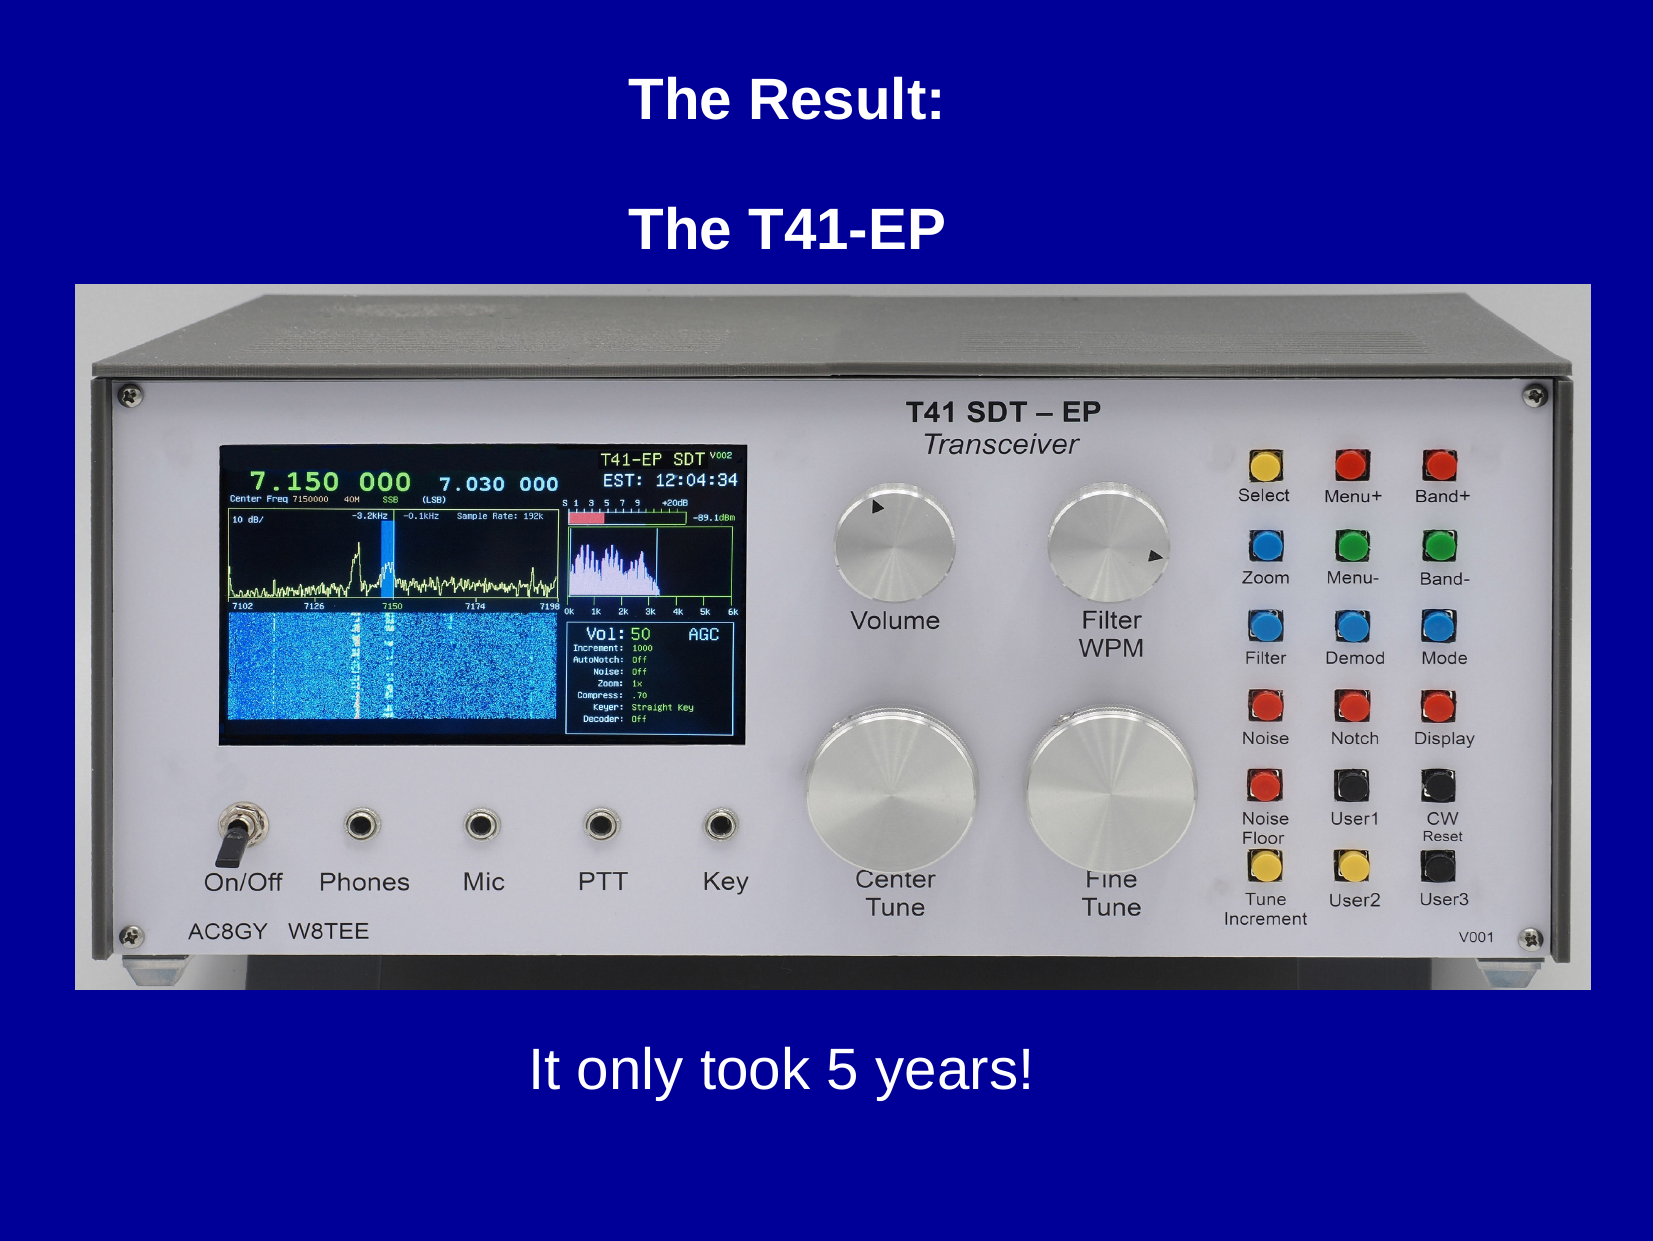

The Result:
The T41-EP
It only took 5 years!